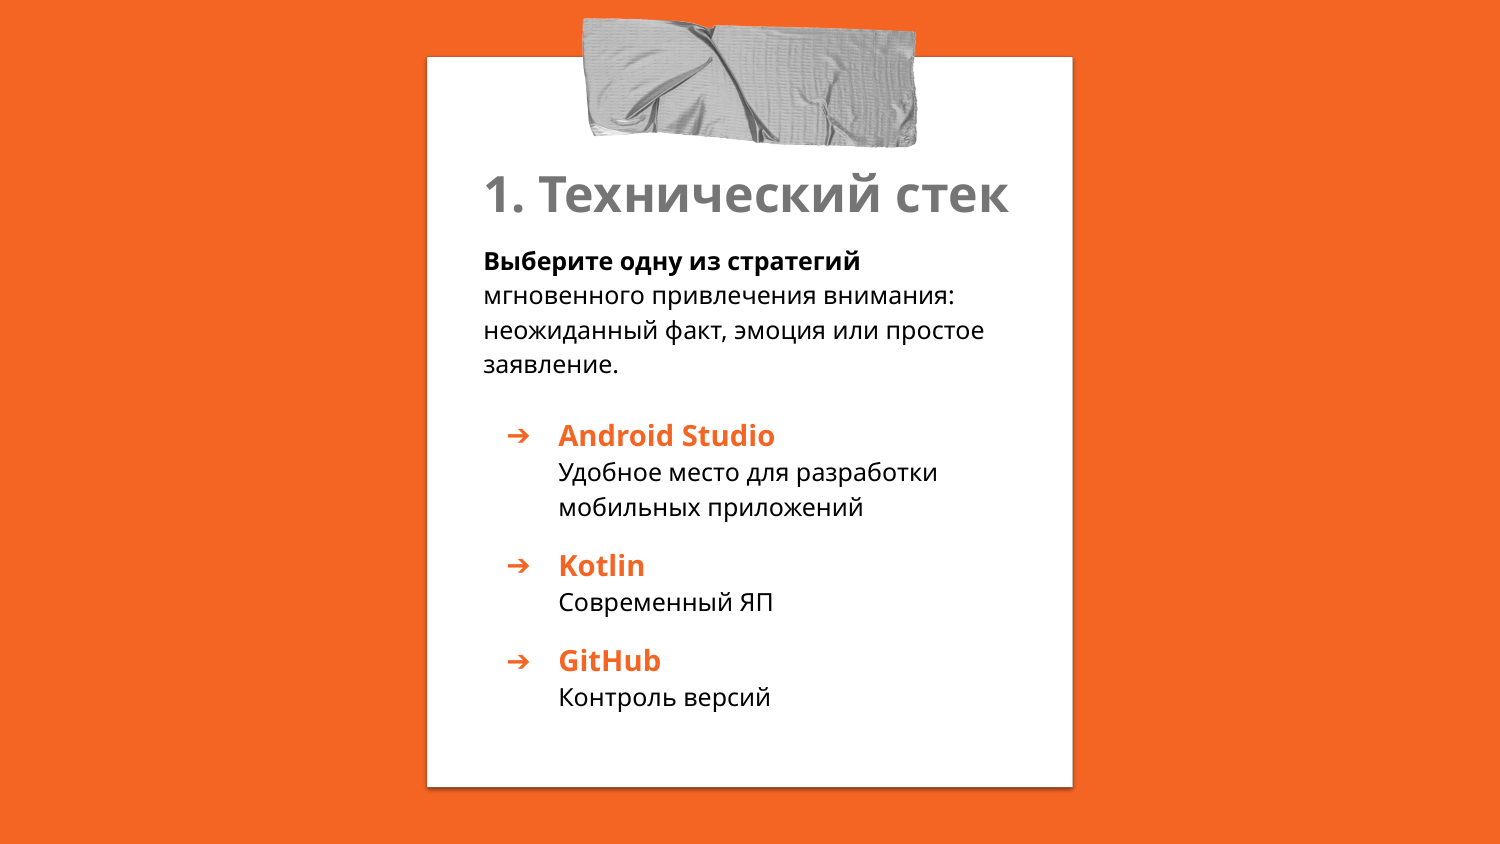

1. Технический стек
# Выберите одну из стратегий мгновенного привлечения внимания: неожиданный факт, эмоция или простое заявление.
Android Studio
Удобное место для разработки мобильных приложений
Kotlin
Современный ЯП
GitHub
Контроль версий